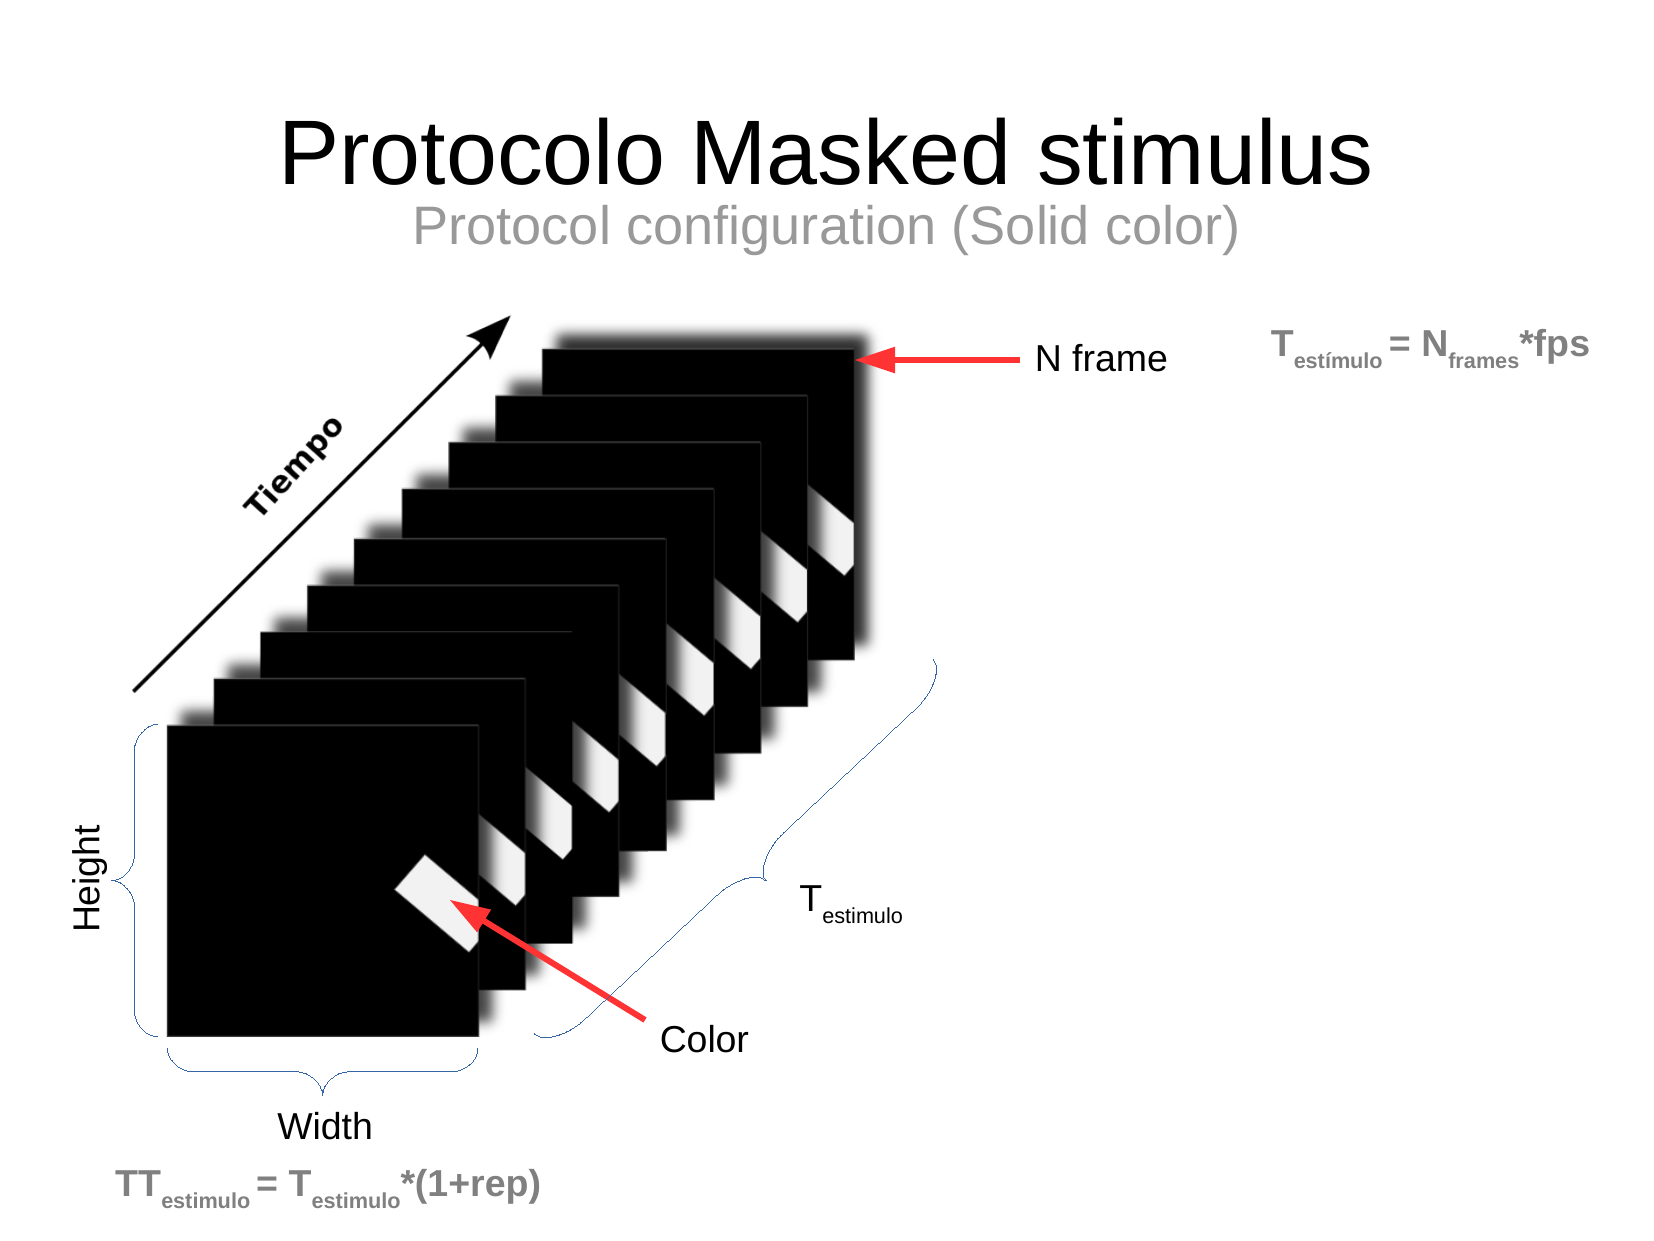

# Protocolo Masked stimulus
Protocol configuration (Solid color)
Testímulo = Nframes*fps
N frame
Height
Testimulo
Color
Width
TTestimulo = Testimulo*(1+rep)